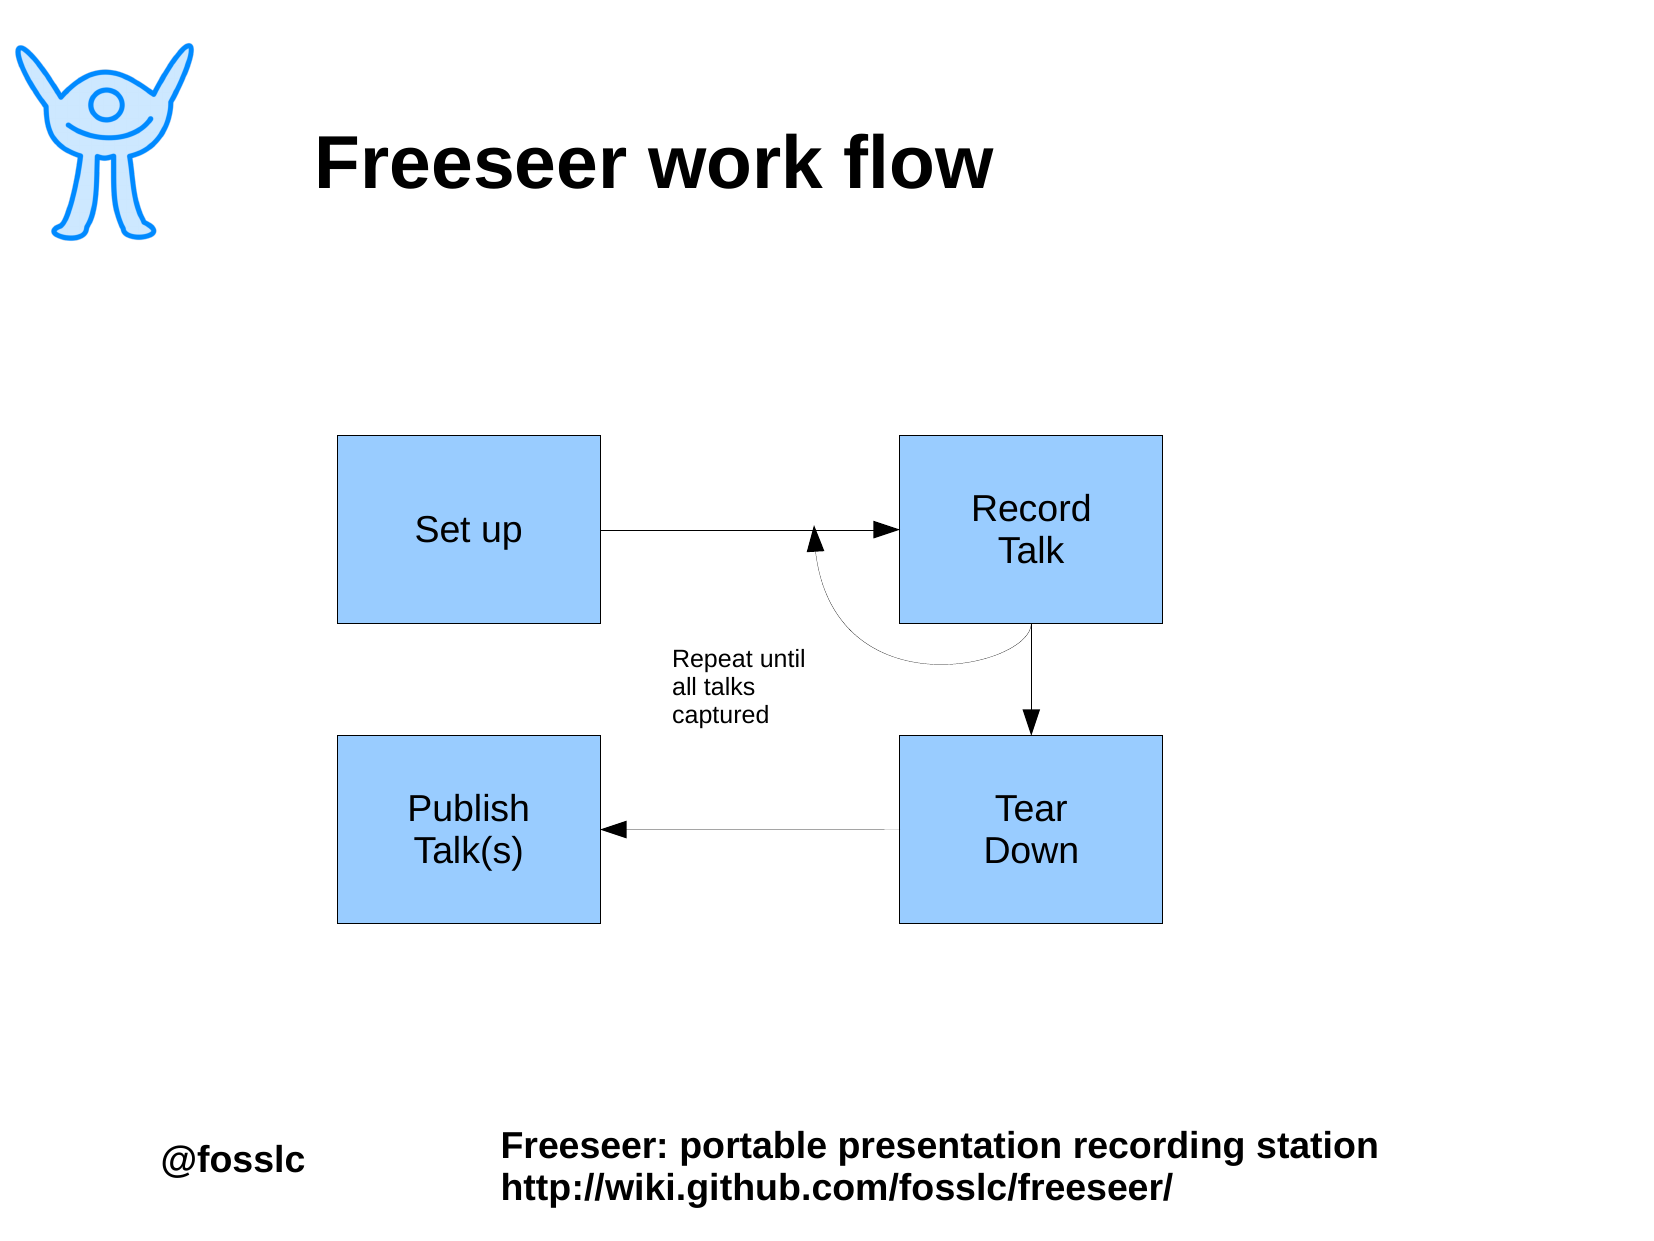

Freeseer work flow
Set up
Record
Talk
Repeat until all talks captured
Publish
Talk(s)
Tear
Down